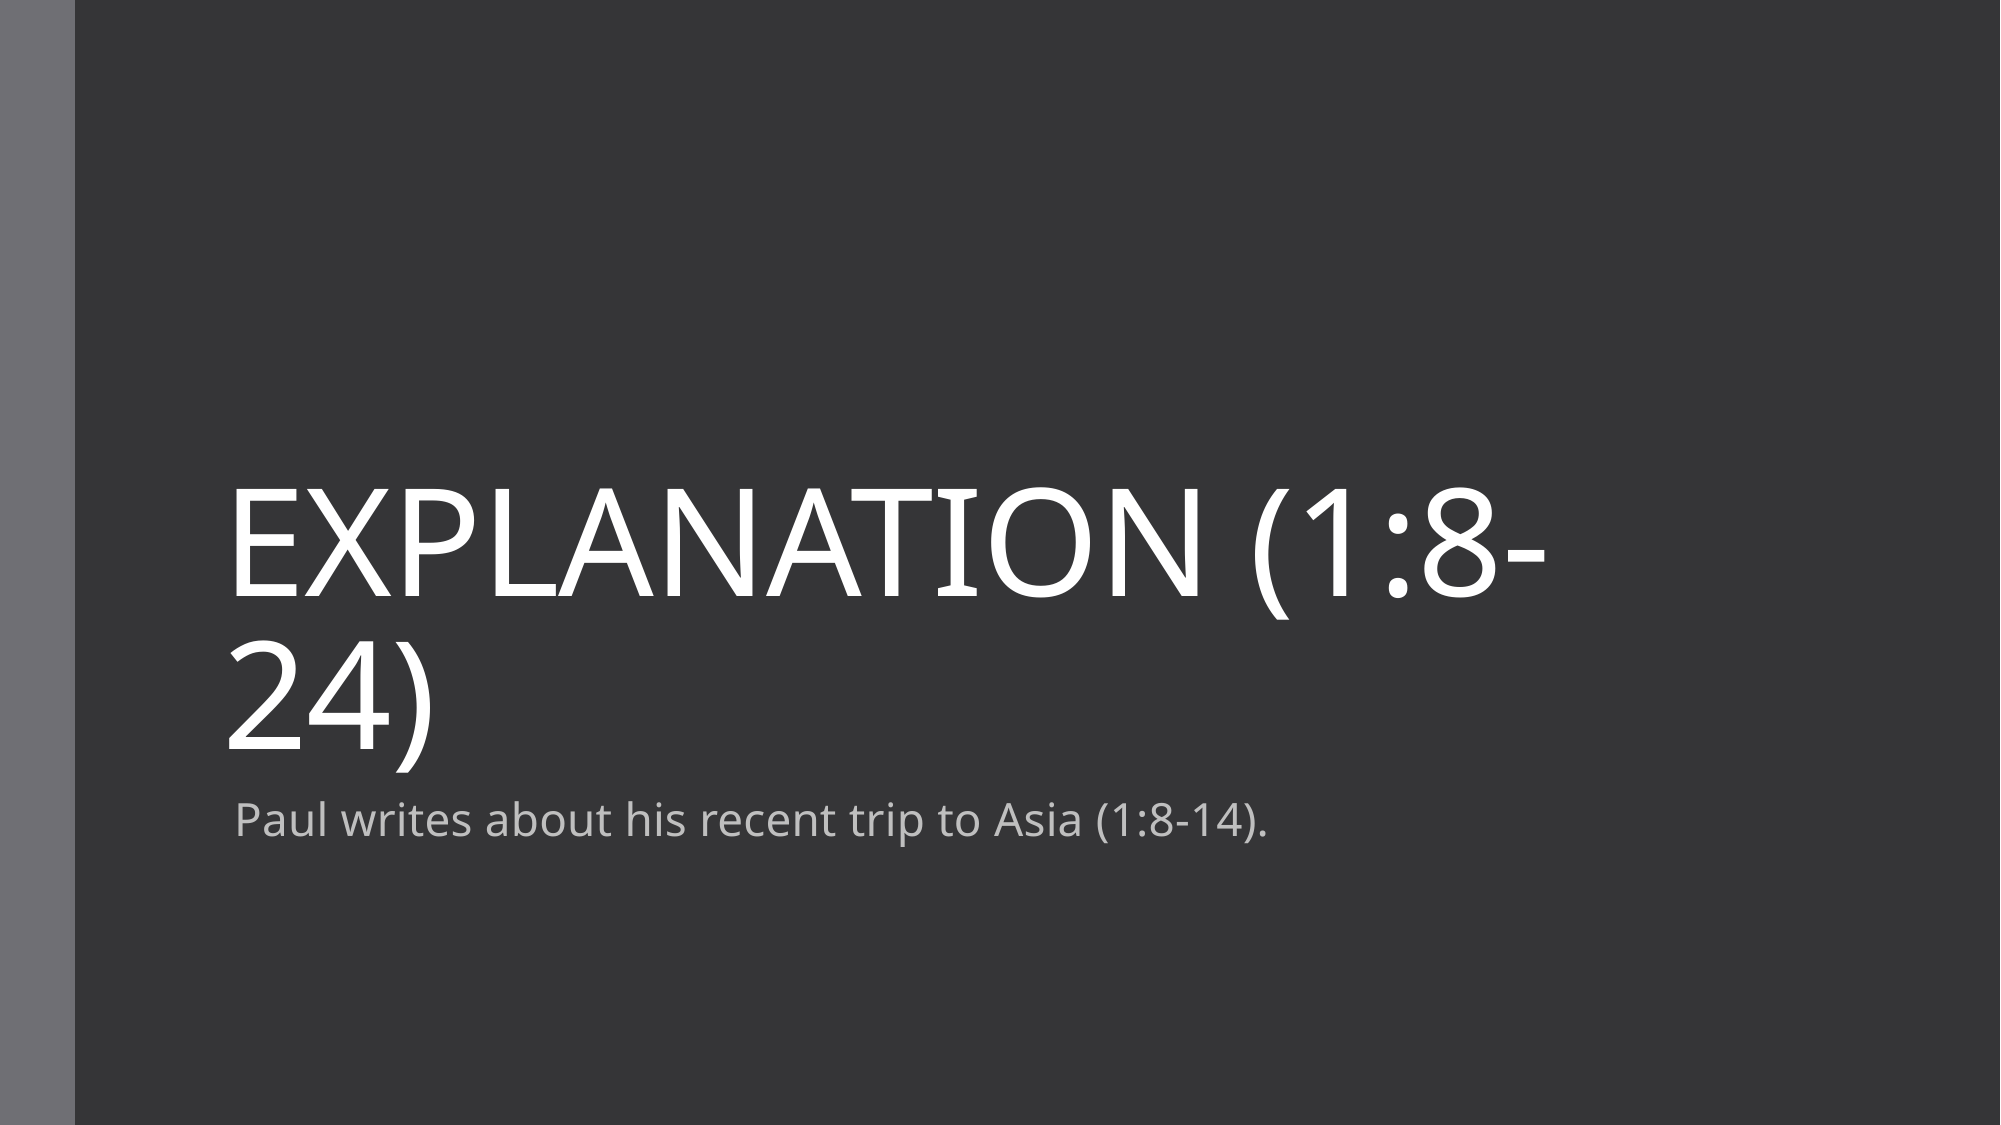

# EXPLANATION (1:8-24)
 Paul writes about his recent trip to Asia (1:8-14).